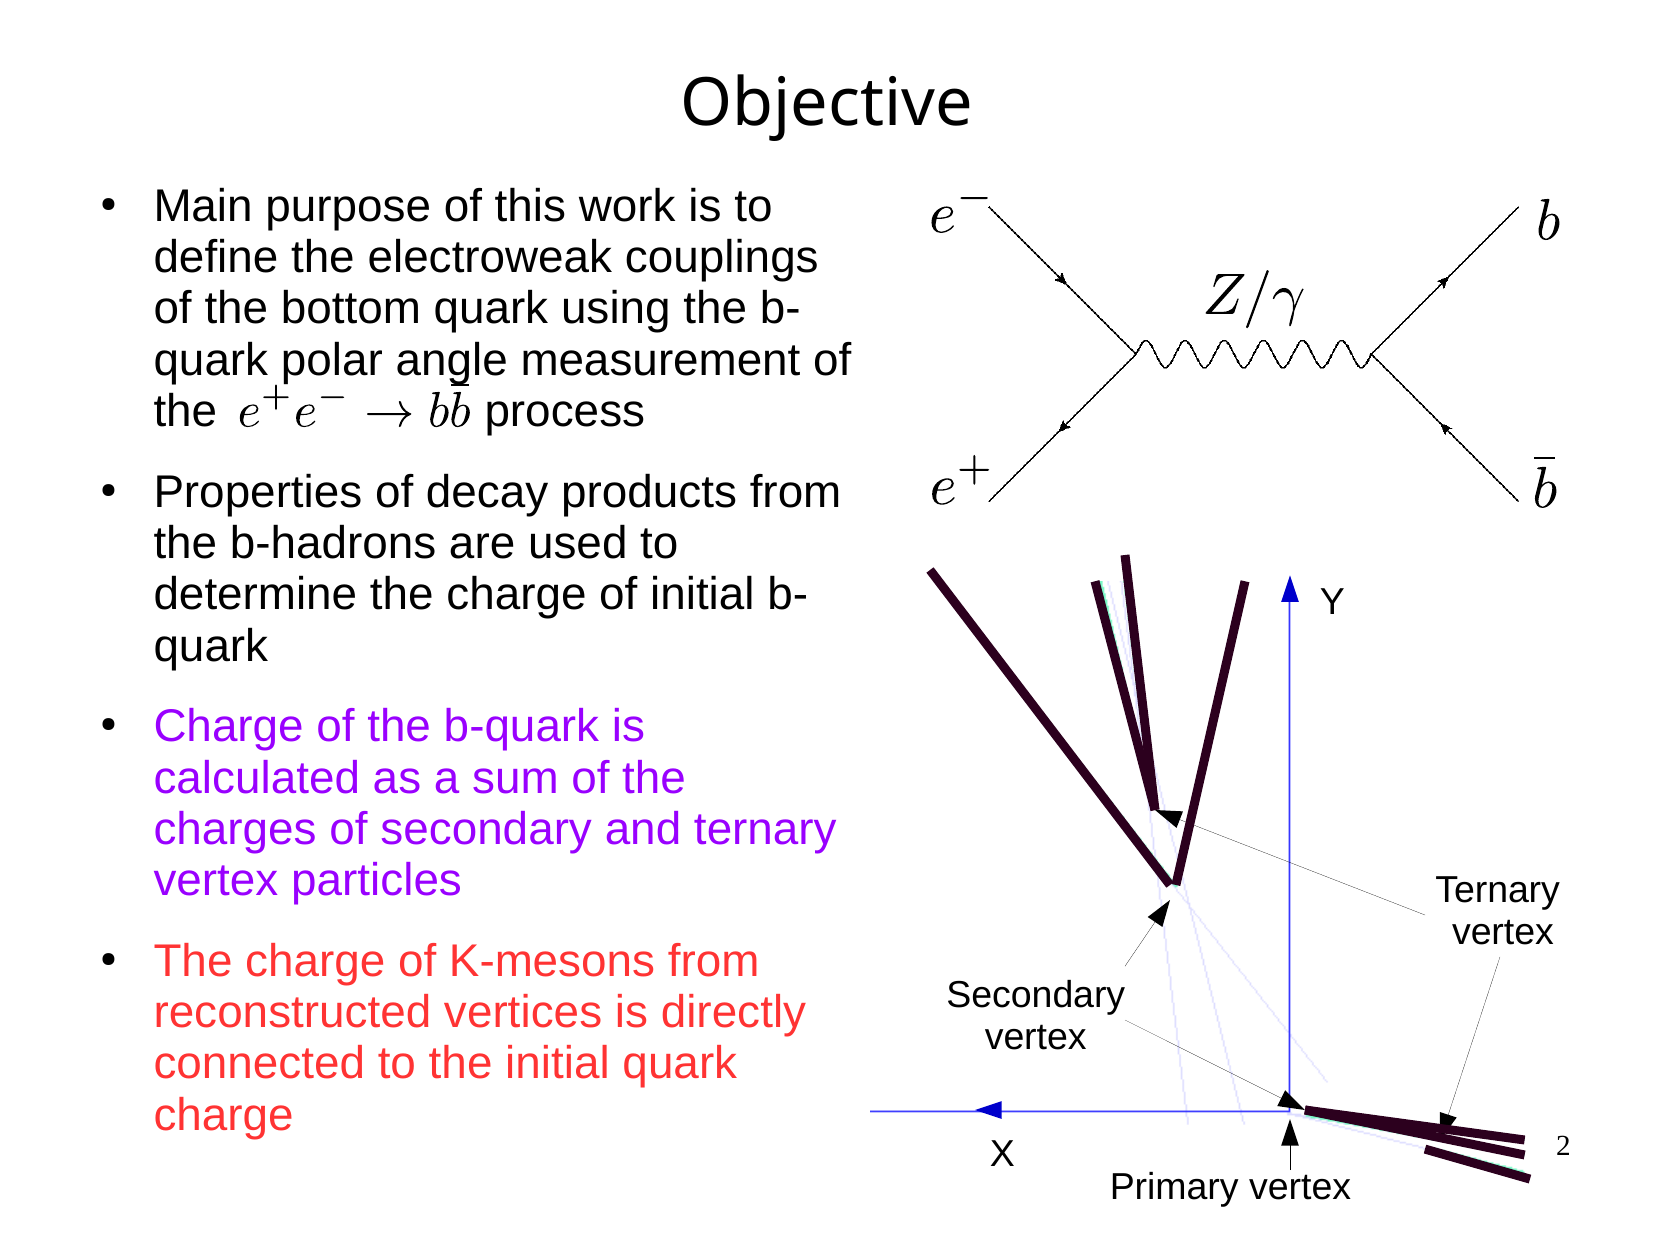

# Objective
Main purpose of this work is to define the electroweak couplings of the bottom quark using the b-quark polar angle measurement of the process
Properties of decay products from the b-hadrons are used to determine the charge of initial b-quark
Charge of the b-quark is calculated as a sum of the charges of secondary and ternary vertex particles
The charge of K-mesons from reconstructed vertices is directly connected to the initial quark charge
Y
Ternary
 vertex
Secondary
vertex
X
2
Primary vertex